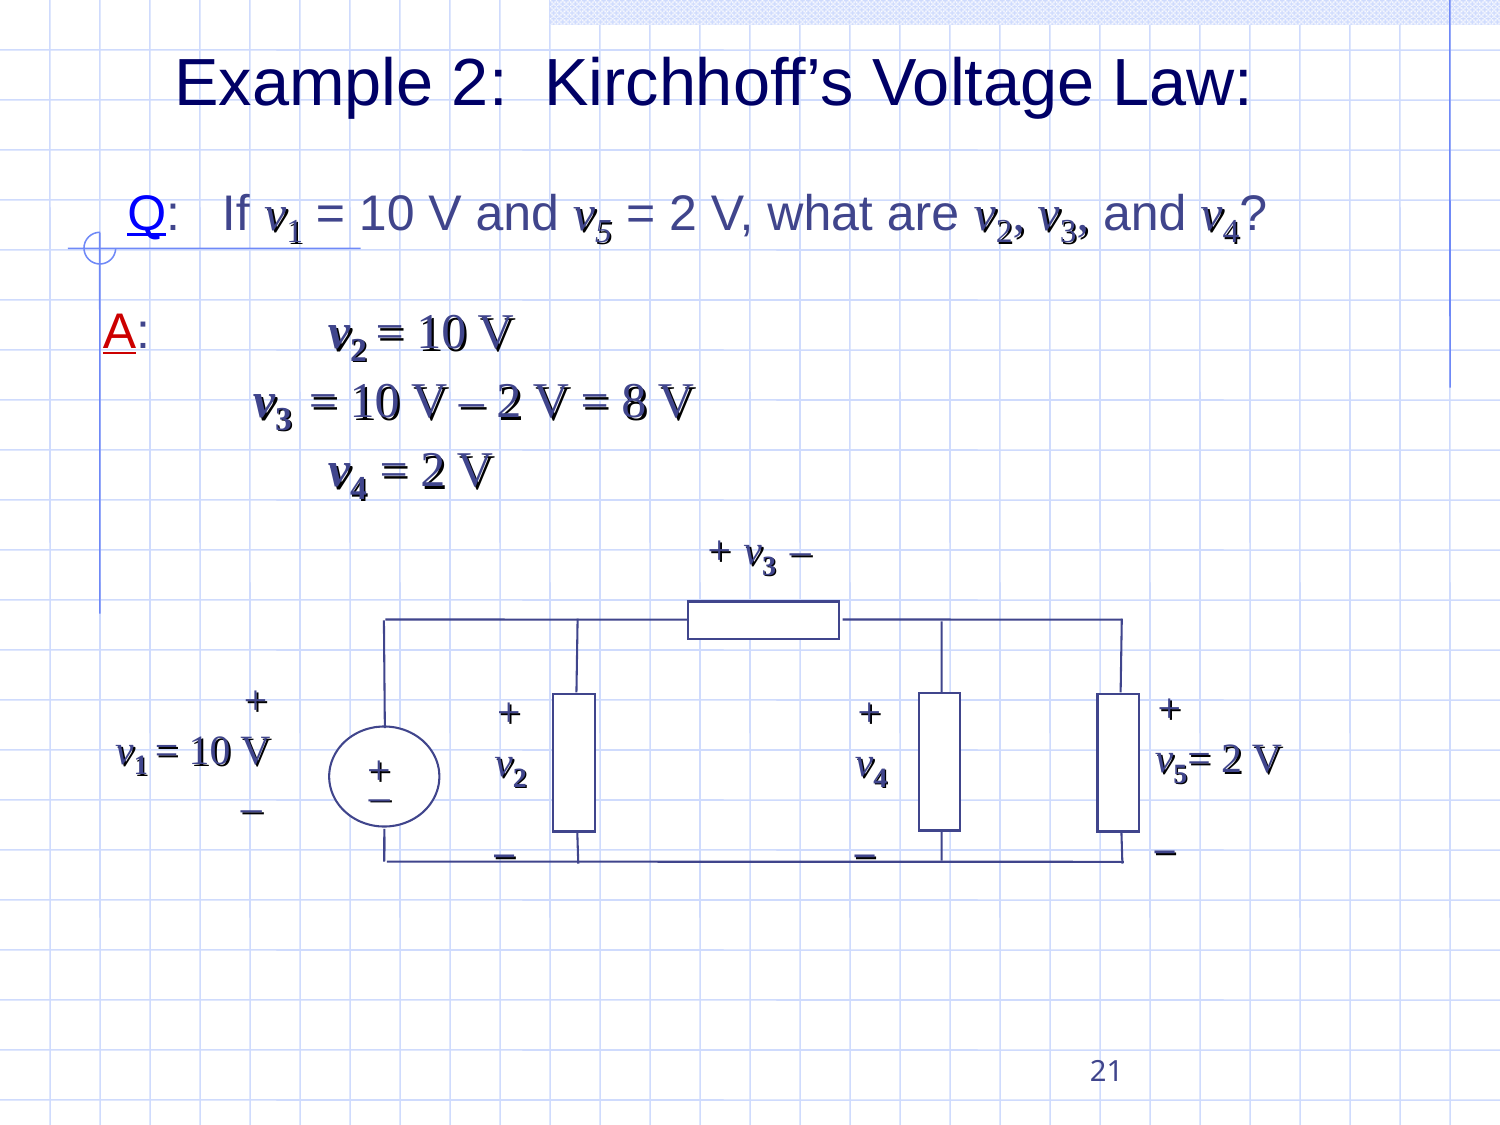

Example 2: Kirchhoff’s Voltage Law:
Q: If v1 = 10 V and v5 = 2 V, what are v2, v3, and v4?
A: 		v2 = 10 V
		v3 = 10 V – 2 V = 8 V
 		v4 = 2 V
+ v3 –
+
_
 +
v1 = 10 V
 –
+
v5= 2 V
–
+
v2
–
+
v4
–